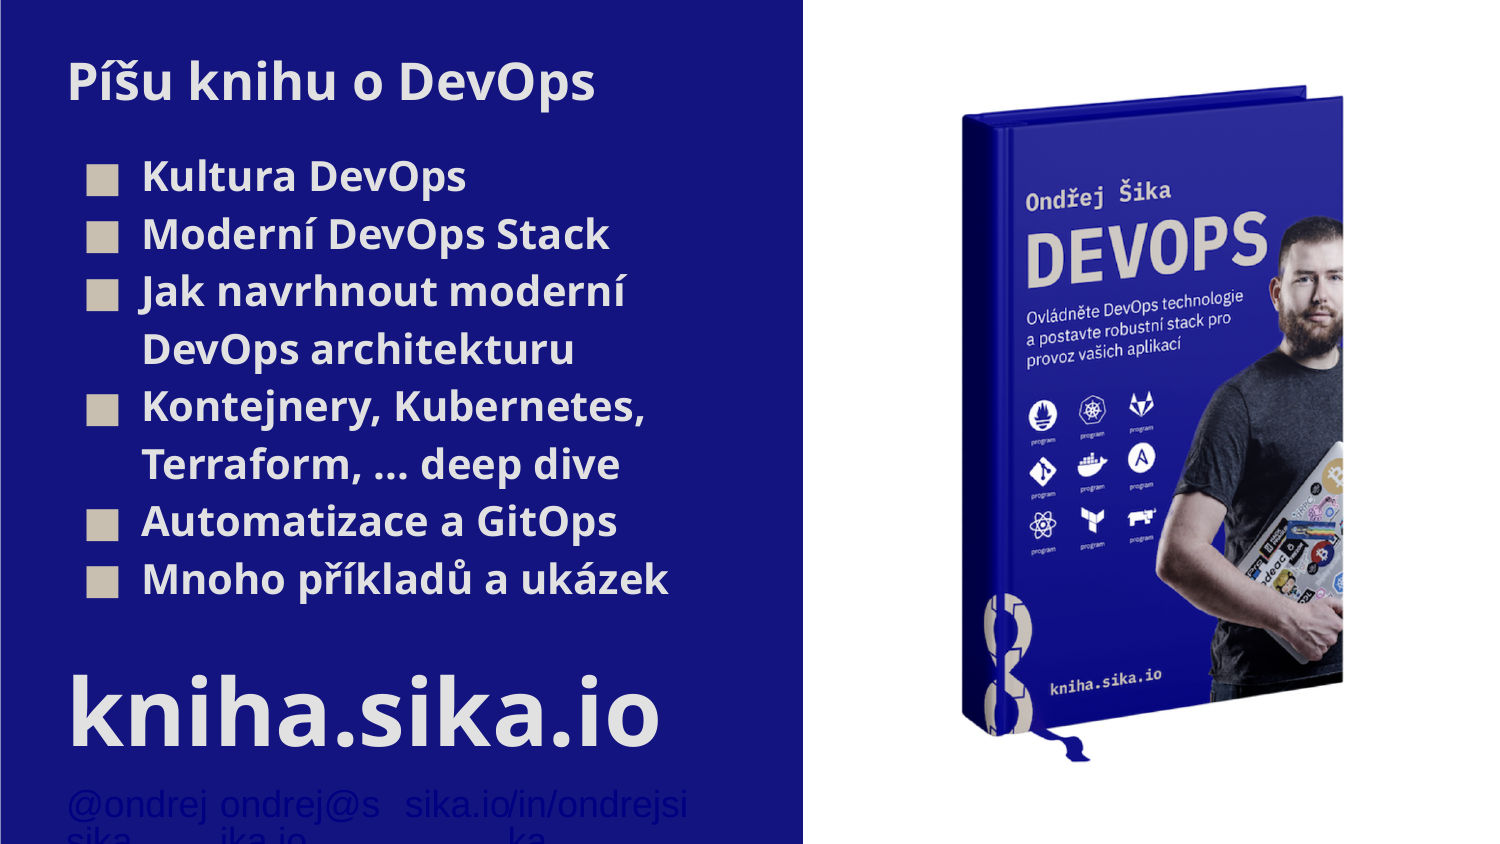

# Píšu knihu o DevOps
Kultura DevOps
Moderní DevOps Stack
Jak navrhnout moderní DevOps architekturu
Kontejnery, Kubernetes, Terraform, ... deep dive
Automatizace a GitOps
Mnoho příkladů a ukázek
kniha.sika.io